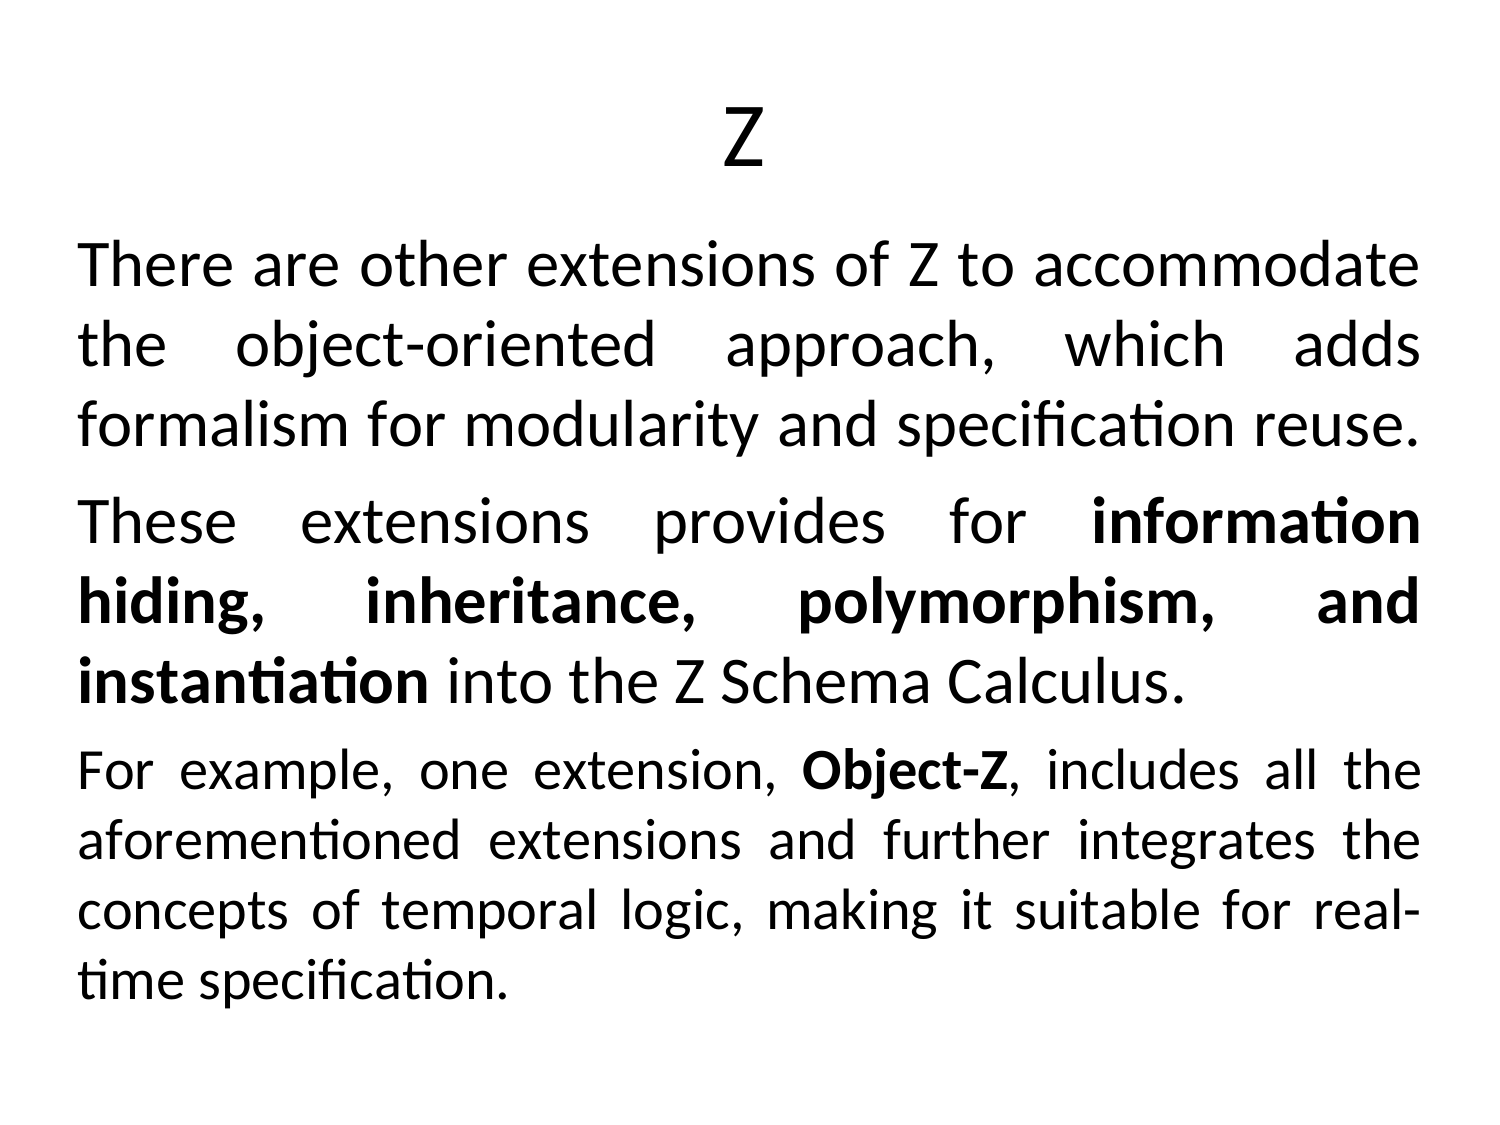

# Z
There are other extensions of Z to accommodate the object-oriented approach, which adds formalism for modularity and specification reuse.
These extensions provides for information hiding, inheritance, polymorphism, and instantiation into the Z Schema Calculus.
For example, one extension, Object-Z, includes all the aforementioned extensions and further integrates the concepts of temporal logic, making it suitable for real-time specification.